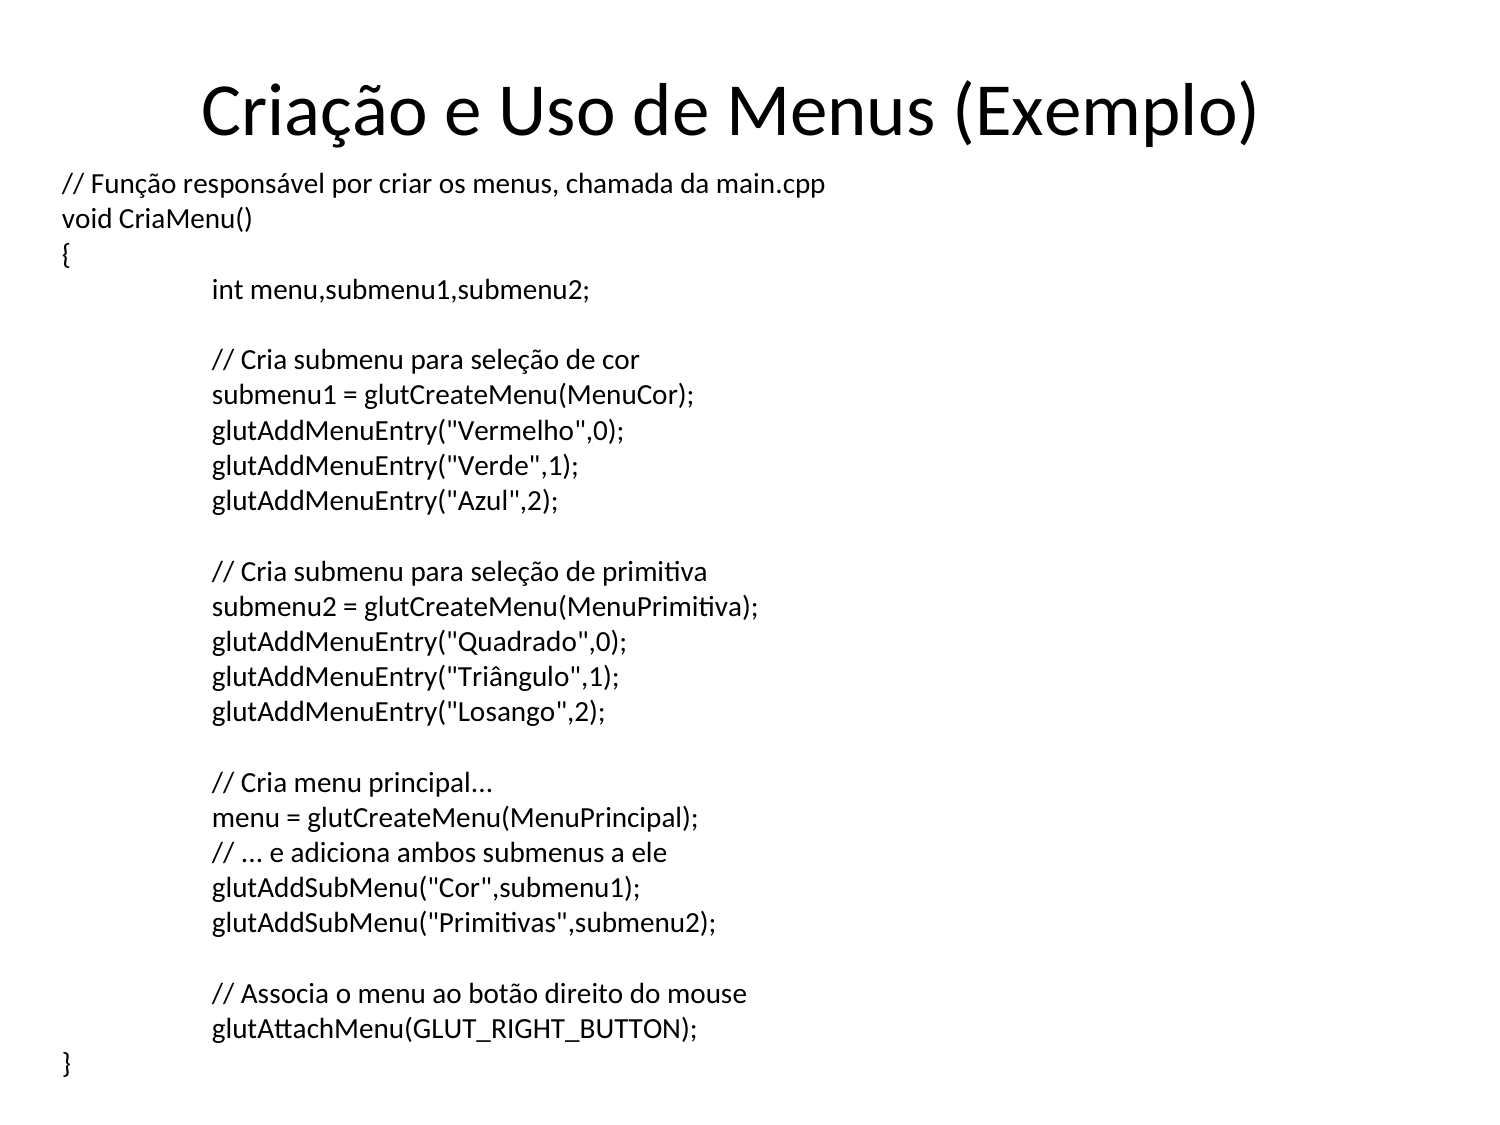

# Criação e Uso de Menus (Exemplo)
// Função responsável por criar os menus, chamada da main.cpp
void CriaMenu()
{
	int menu,submenu1,submenu2;
	// Cria submenu para seleção de cor
	submenu1 = glutCreateMenu(MenuCor);
	glutAddMenuEntry("Vermelho",0);
	glutAddMenuEntry("Verde",1);
	glutAddMenuEntry("Azul",2);
	// Cria submenu para seleção de primitiva
	submenu2 = glutCreateMenu(MenuPrimitiva);
	glutAddMenuEntry("Quadrado",0);
	glutAddMenuEntry("Triângulo",1);
	glutAddMenuEntry("Losango",2);
	// Cria menu principal...
	menu = glutCreateMenu(MenuPrincipal);
	// ... e adiciona ambos submenus a ele
	glutAddSubMenu("Cor",submenu1);
	glutAddSubMenu("Primitivas",submenu2);
	// Associa o menu ao botão direito do mouse
	glutAttachMenu(GLUT_RIGHT_BUTTON);
}